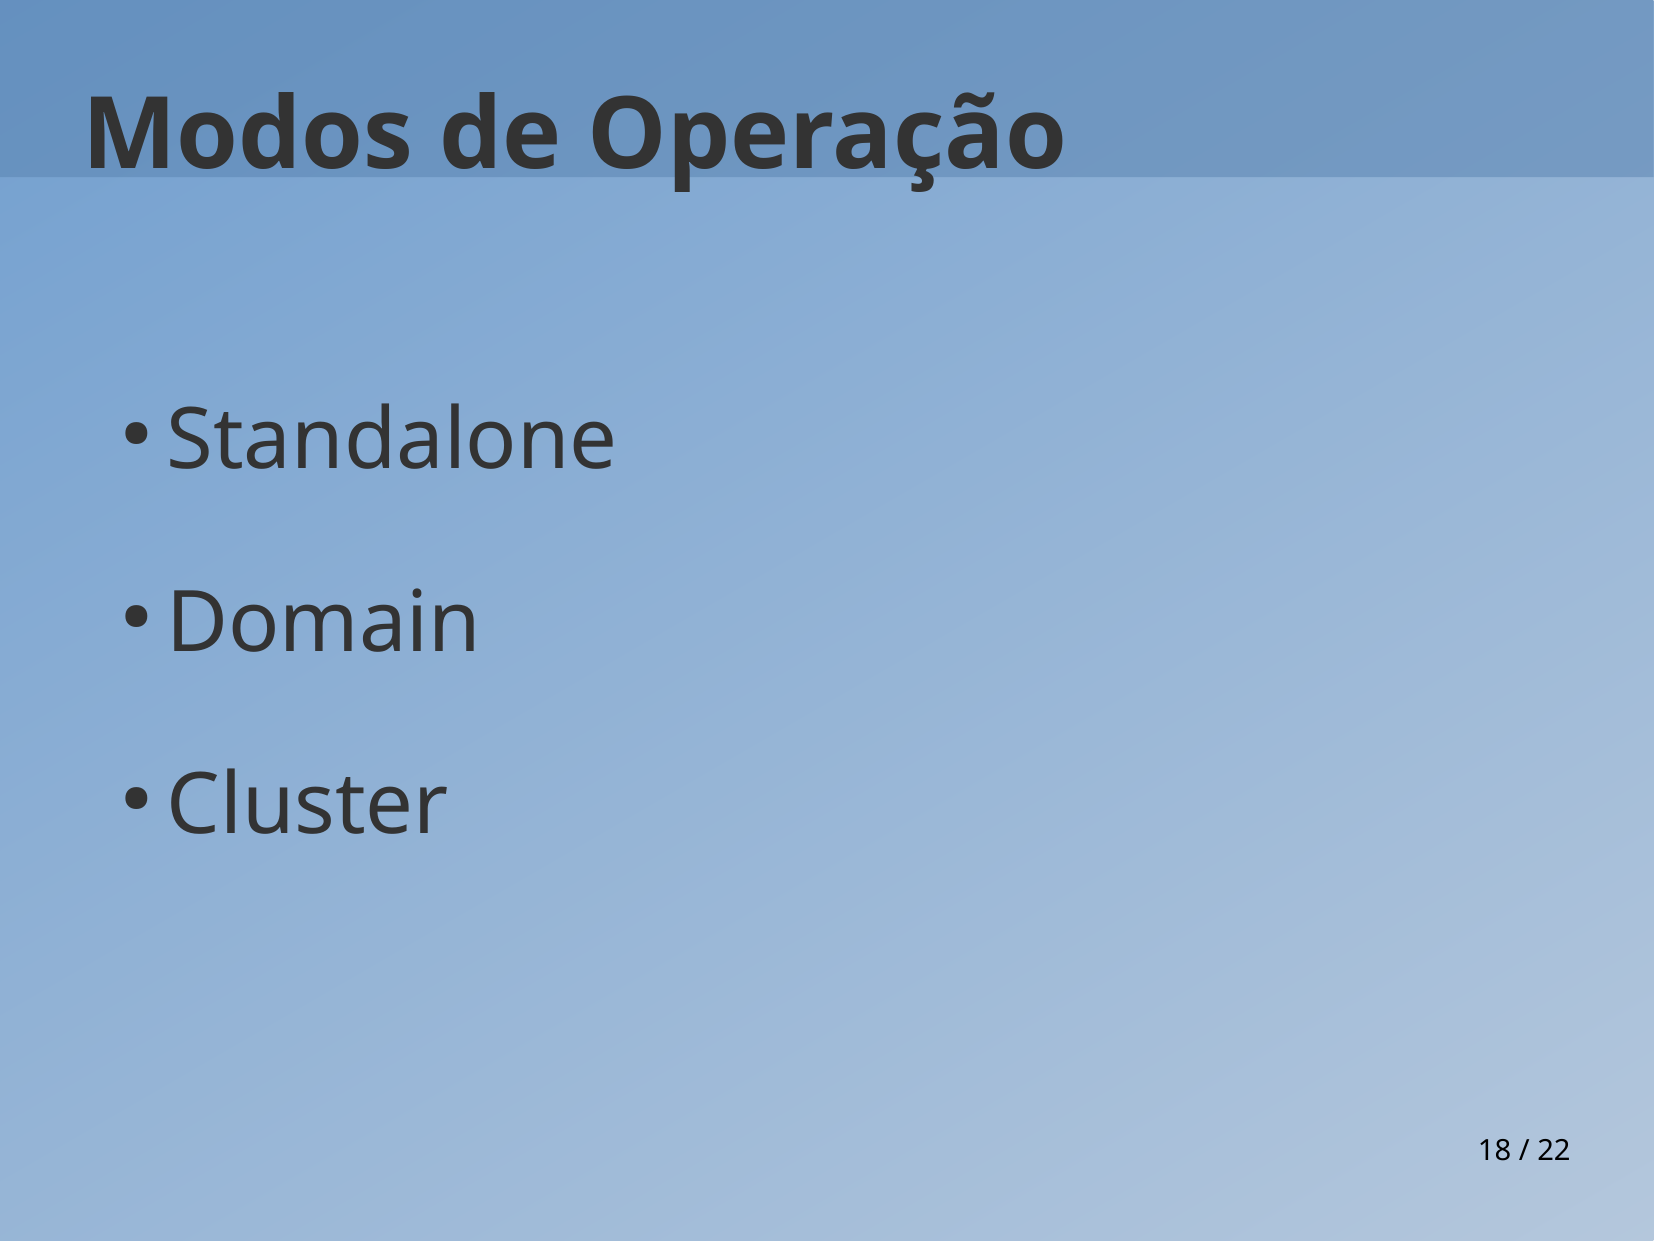

# Modos de Operação
Standalone
Domain
Cluster
18